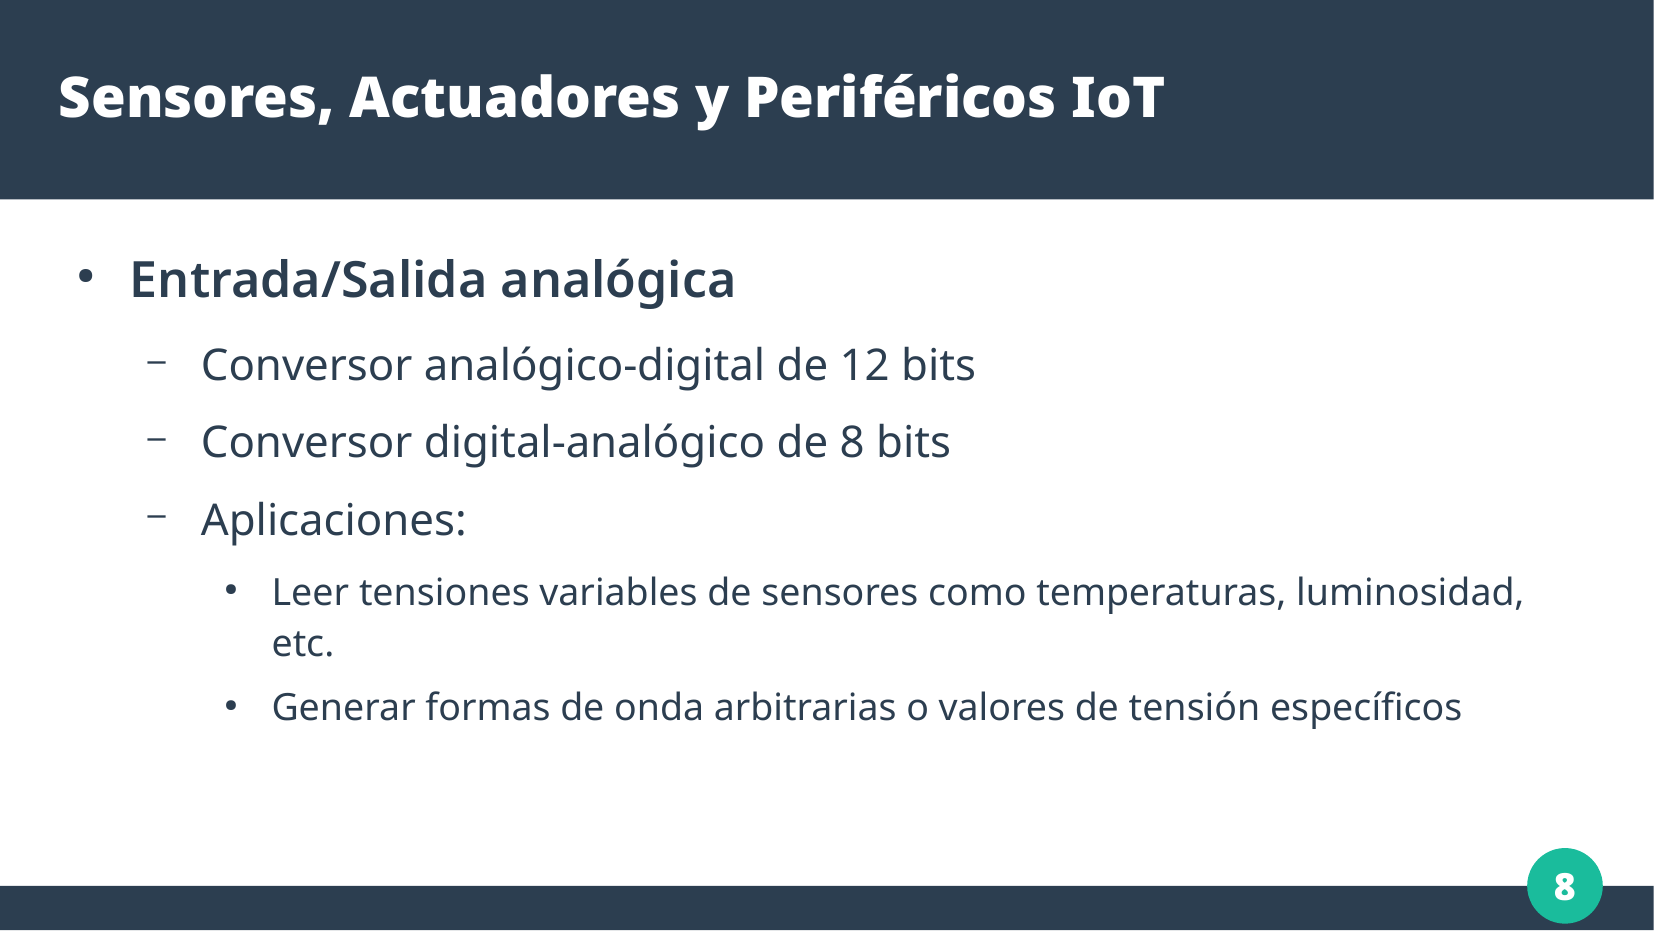

# Sensores, Actuadores y Periféricos IoT
Entrada/Salida analógica
Conversor analógico-digital de 12 bits
Conversor digital-analógico de 8 bits
Aplicaciones:
Leer tensiones variables de sensores como temperaturas, luminosidad, etc.
Generar formas de onda arbitrarias o valores de tensión específicos